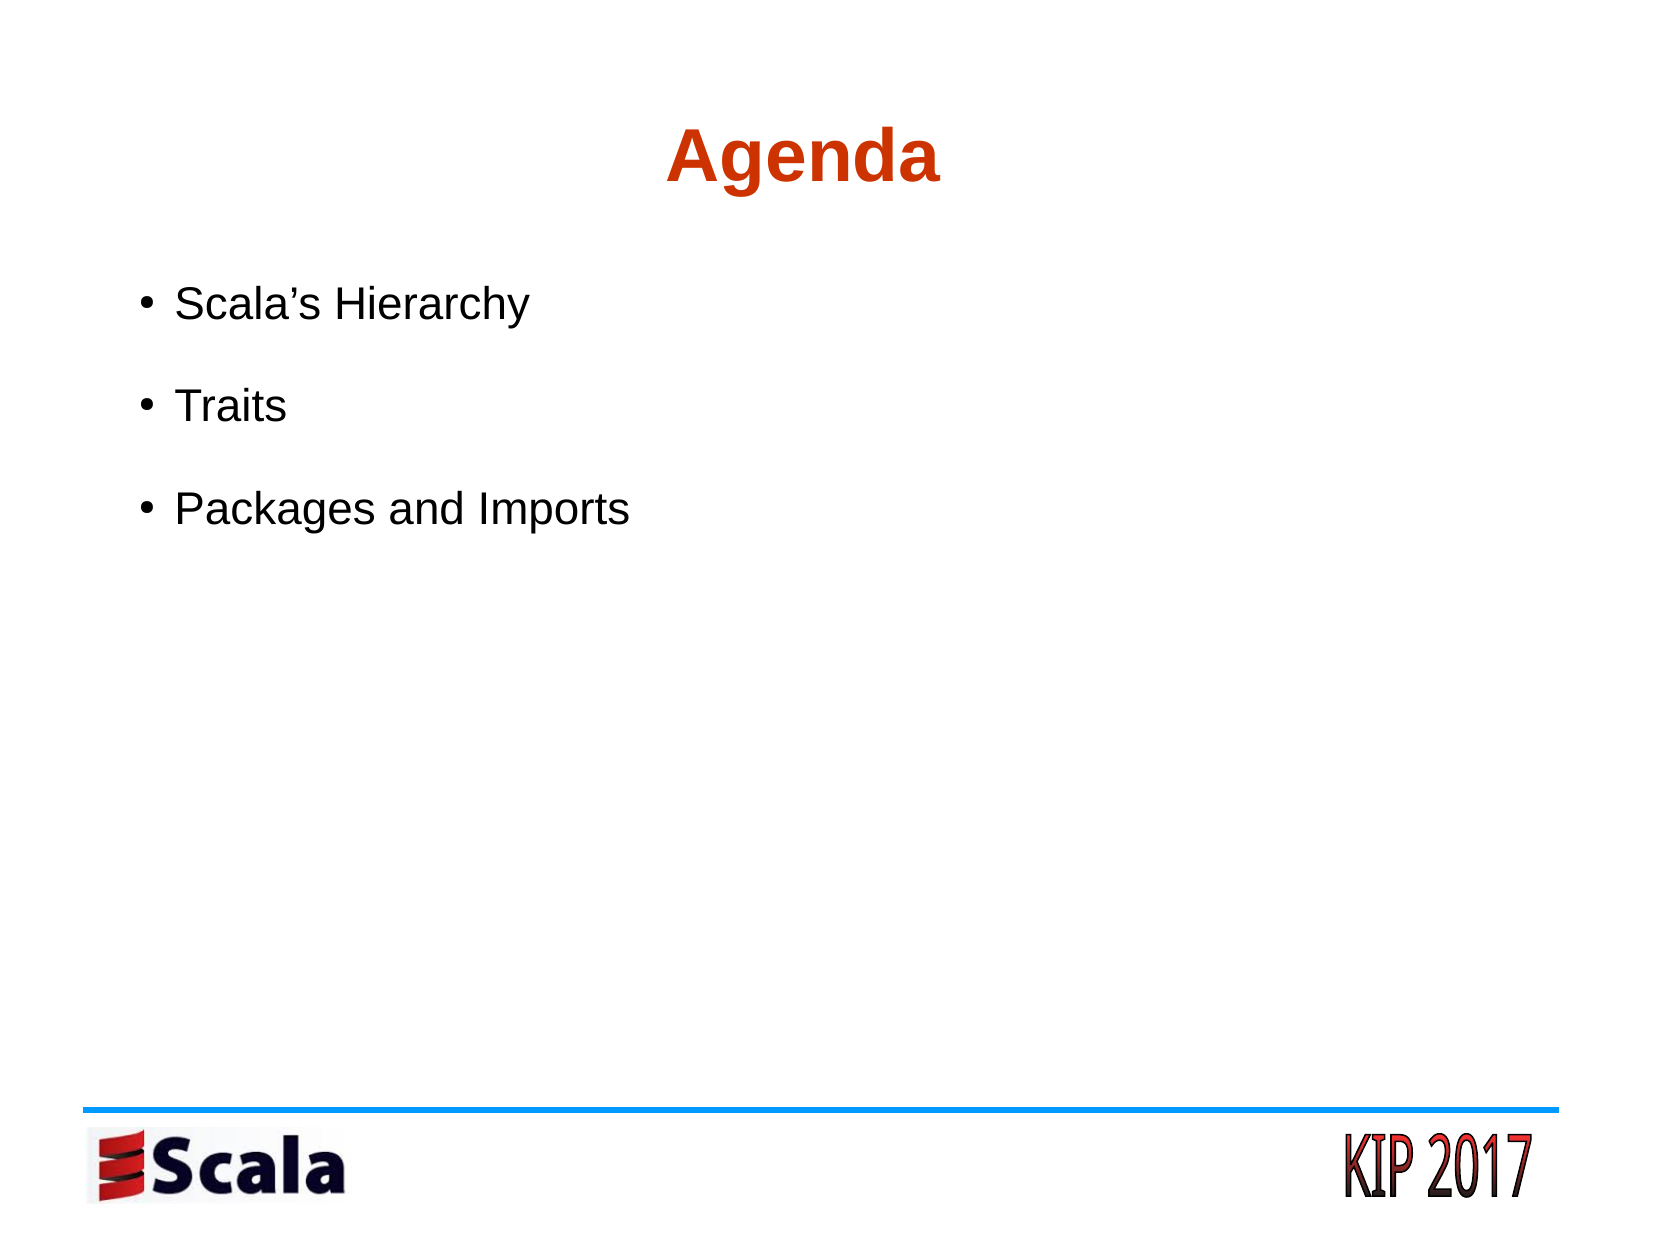

# Agenda
Scala’s Hierarchy
Traits
Packages and Imports